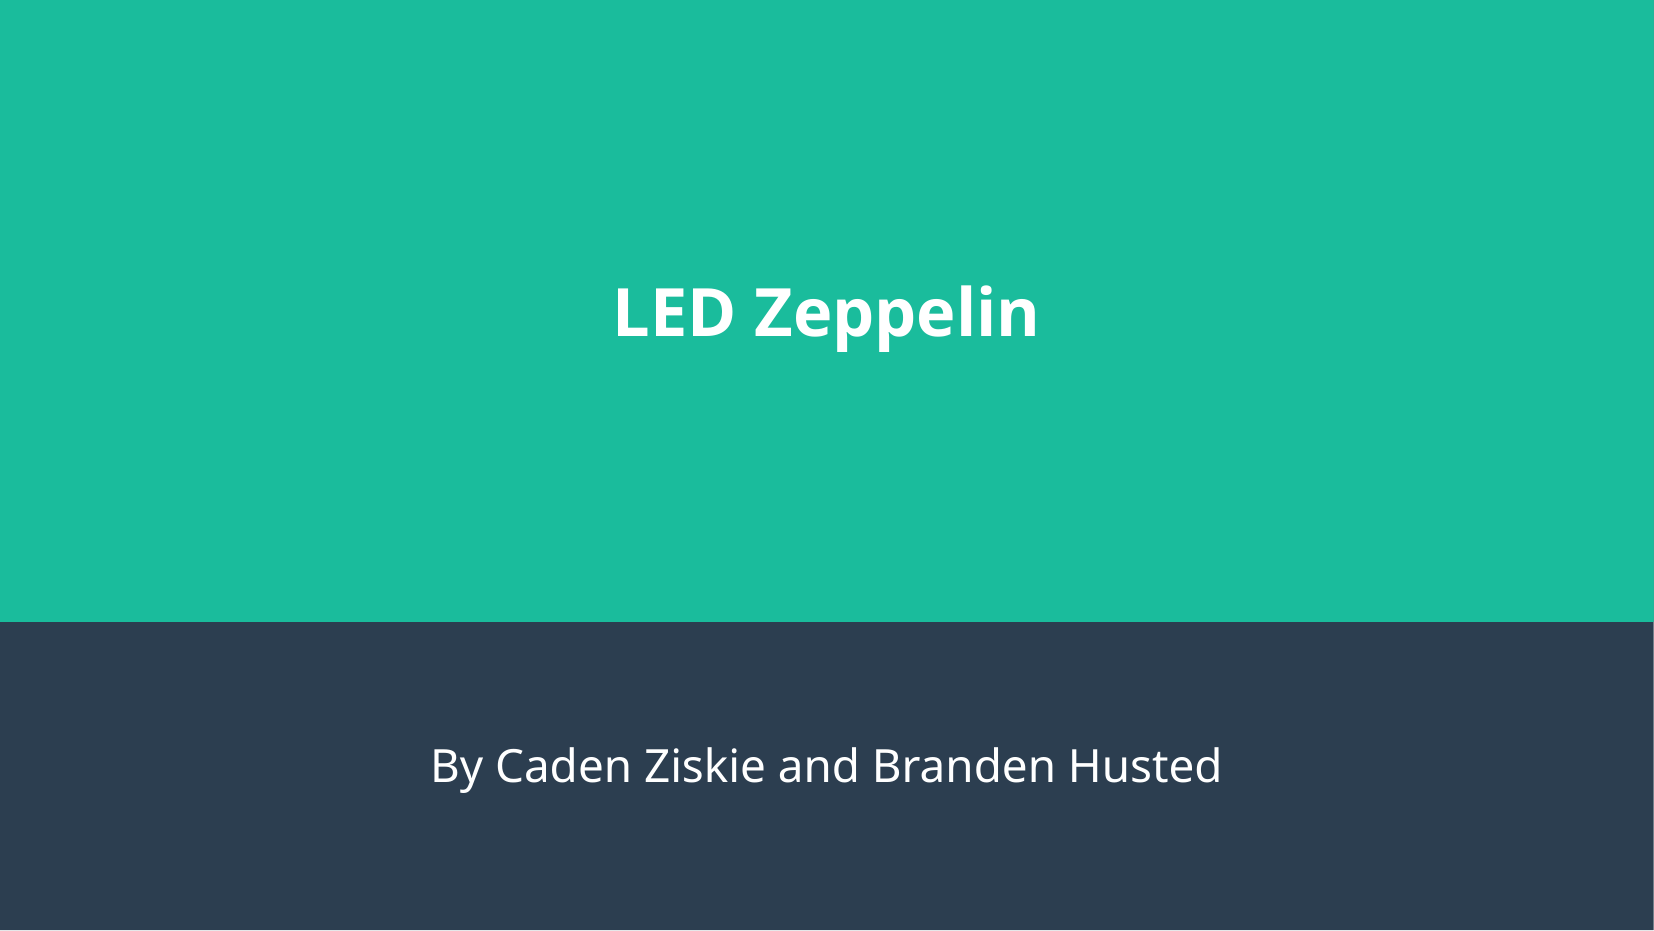

# LED Zeppelin
By Caden Ziskie and Branden Husted